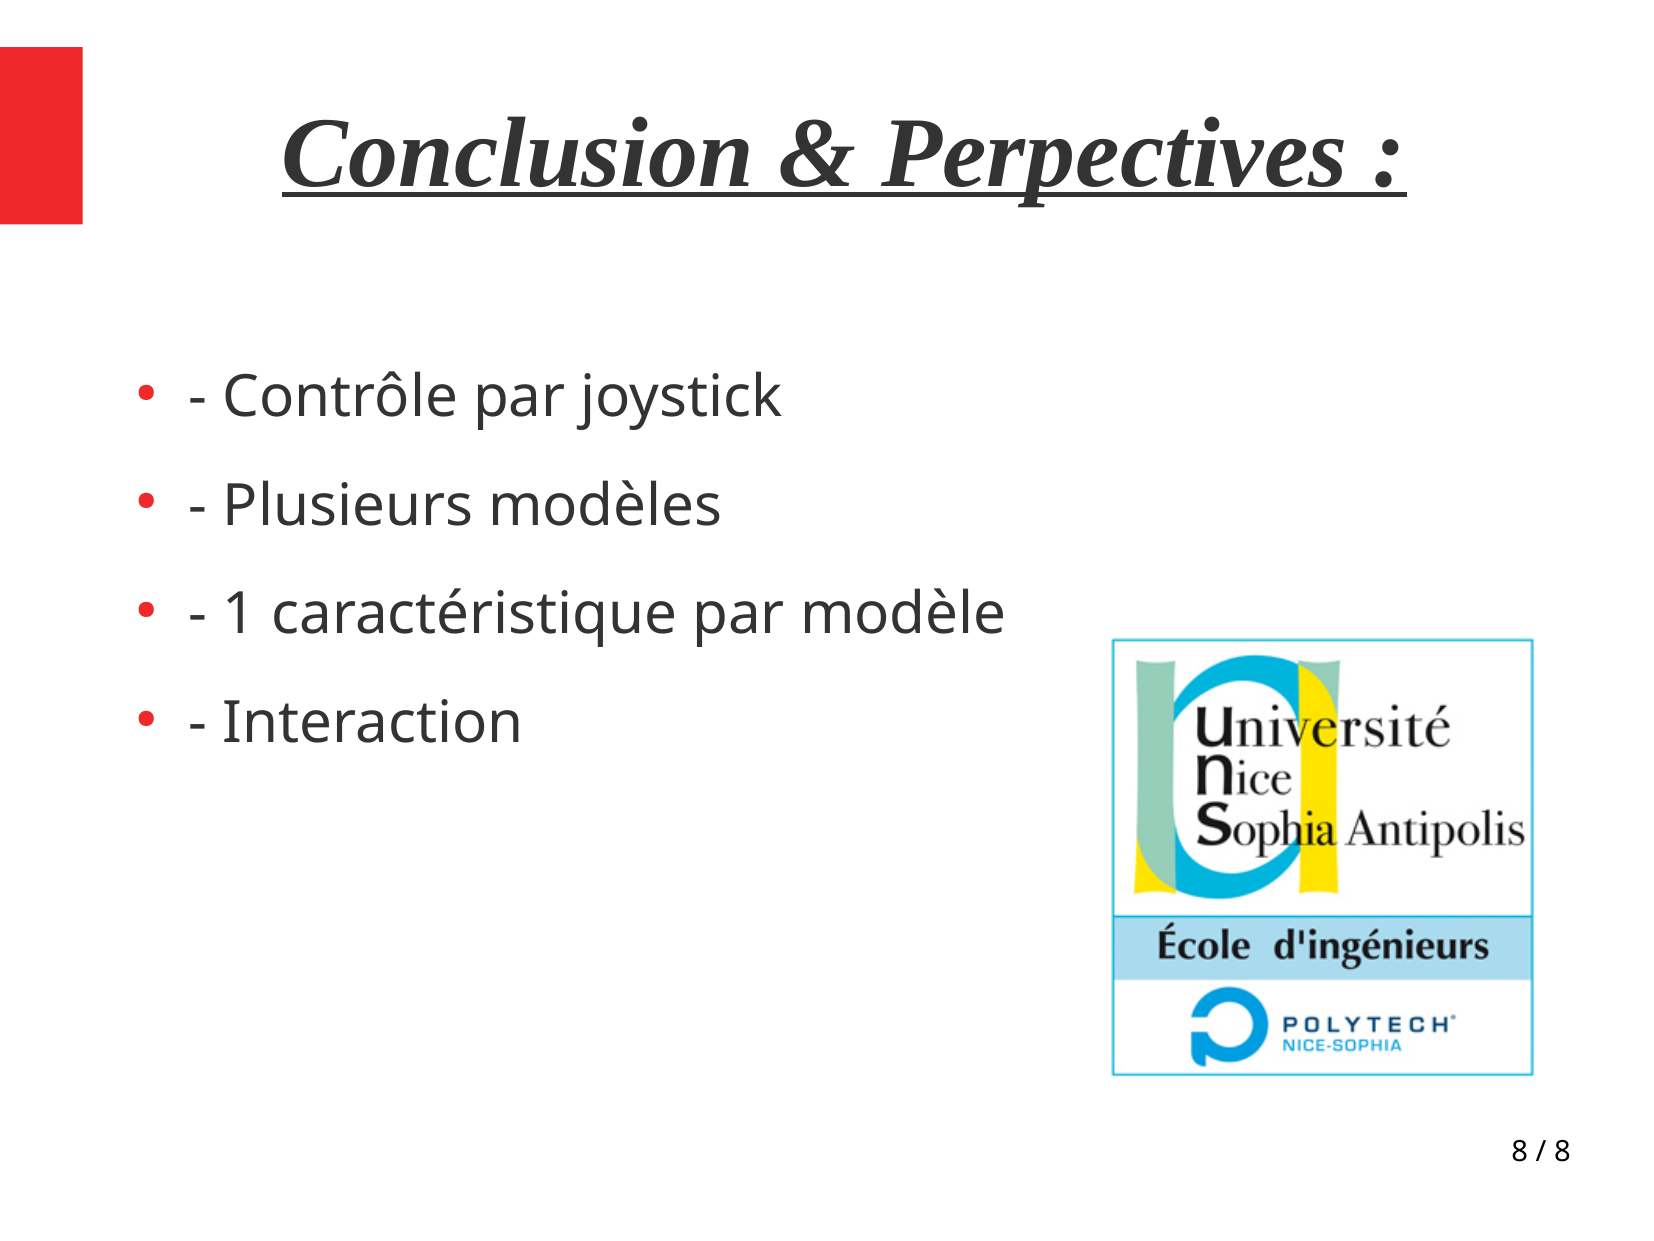

# Conclusion & Perpectives :
- Contrôle par joystick
- Plusieurs modèles
- 1 caractéristique par modèle
- Interaction
8